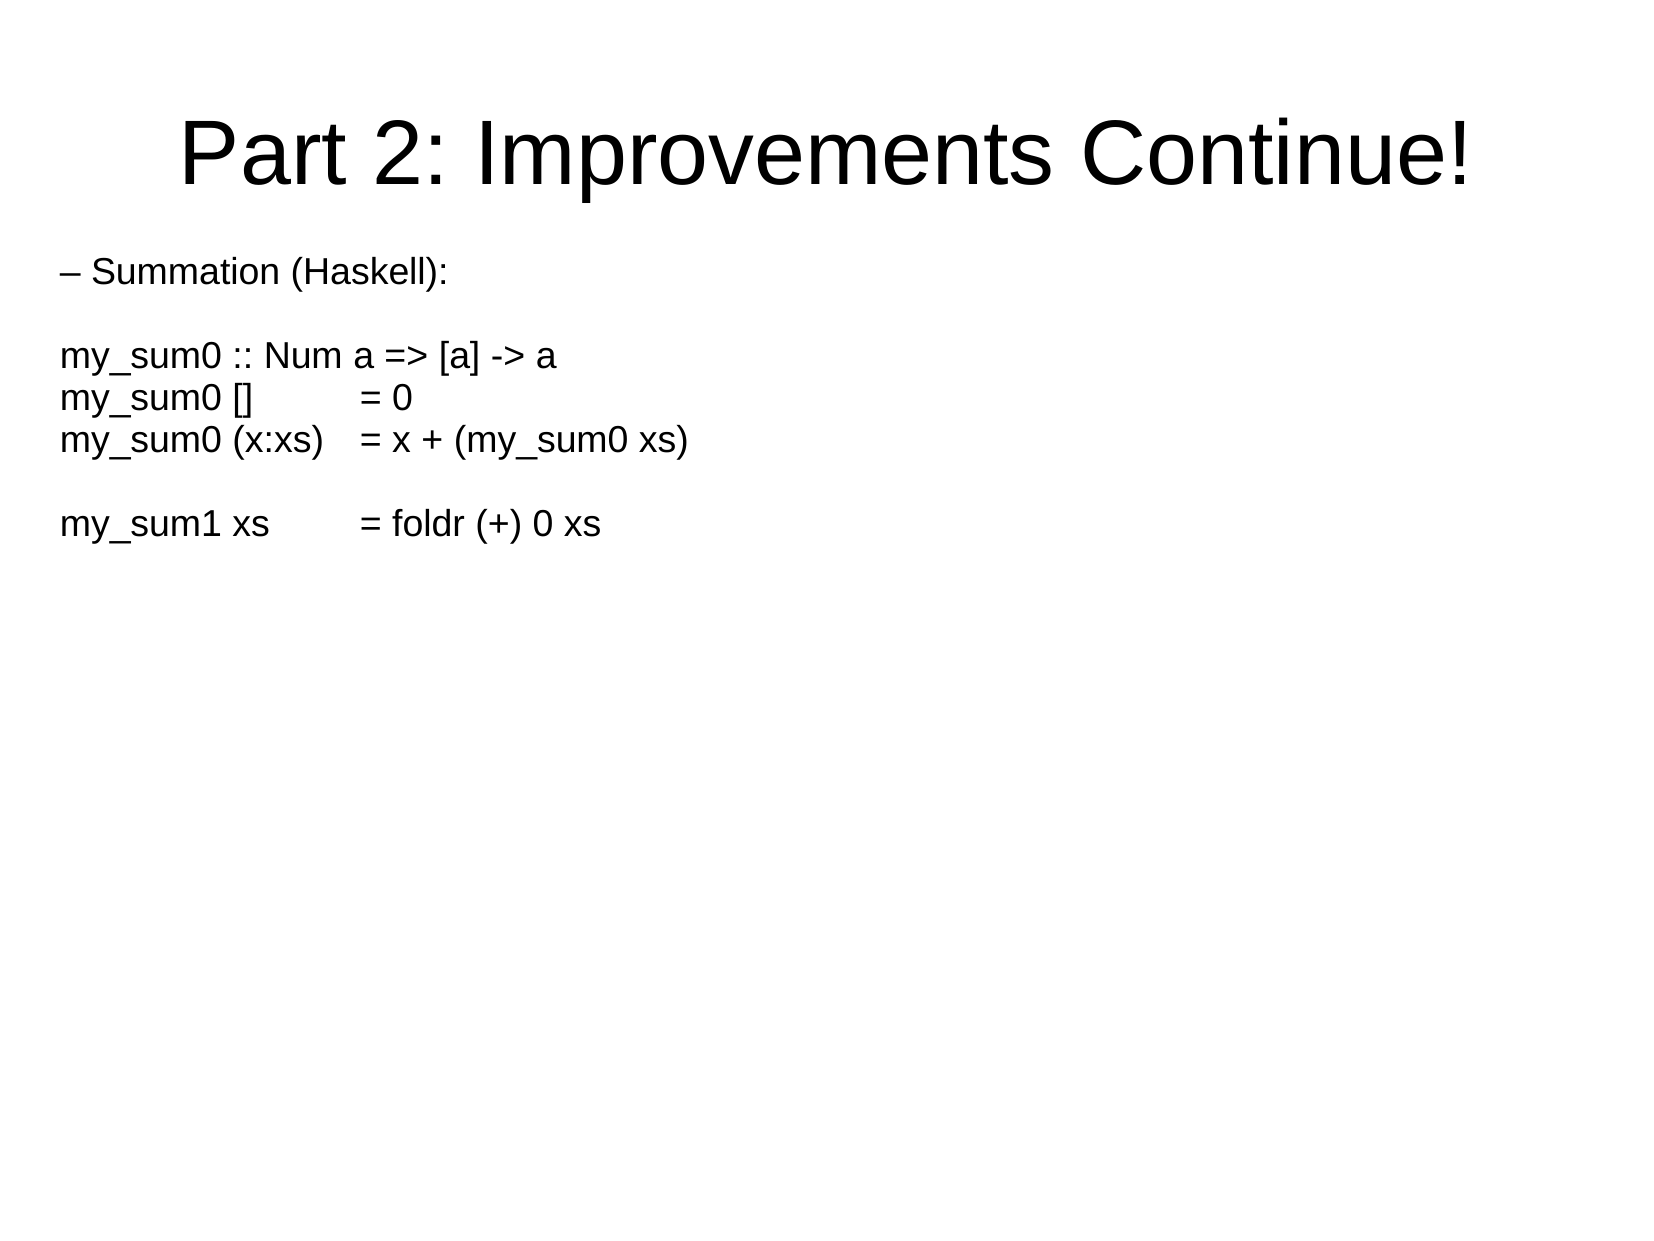

# Part 2: Improvements Continue!
– Summation (Haskell):
my_sum0 :: Num a => [a] -> a
my_sum0 []		= 0
my_sum0 (x:xs)	= x + (my_sum0 xs)
my_sum1 xs		= foldr (+) 0 xs